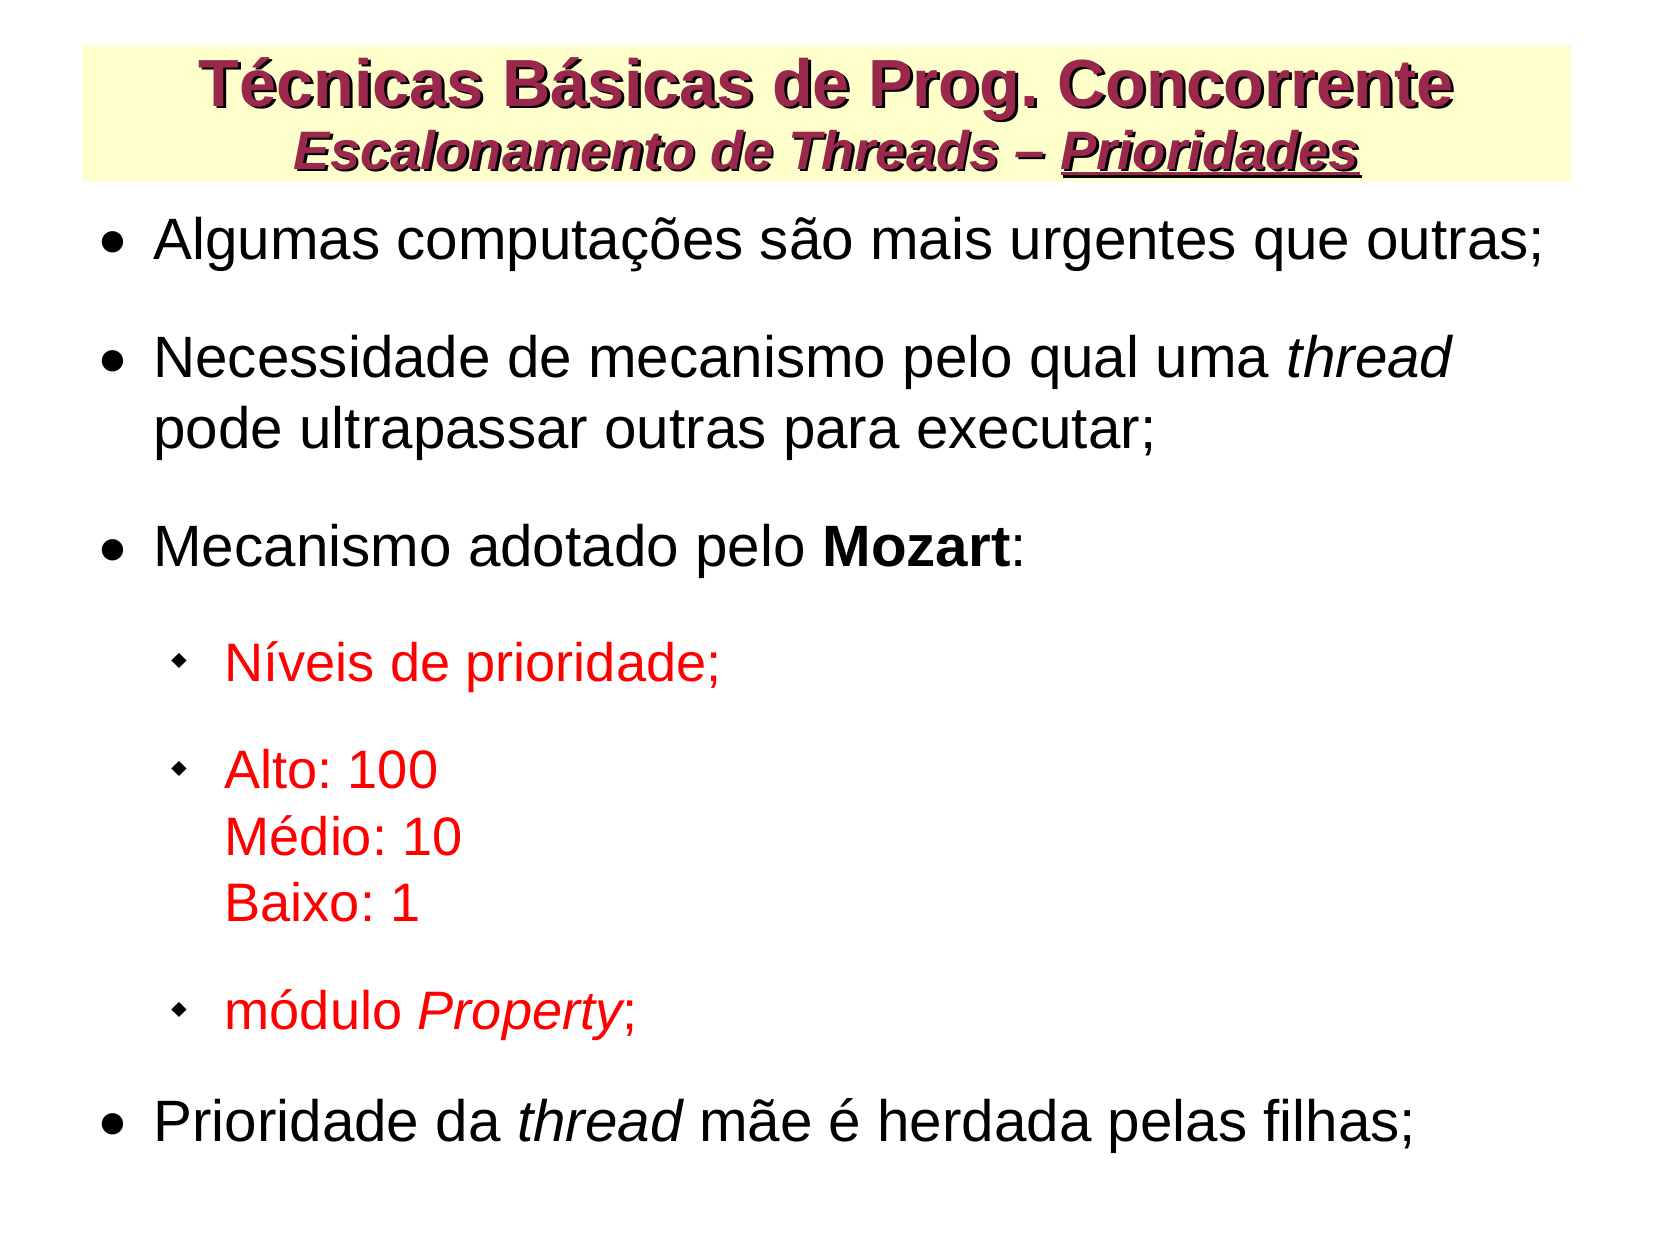

# Técnicas Básicas de Prog. Concorrente Escalonamento de Threads – Prioridades
Algumas computações são mais urgentes que outras;
Necessidade de mecanismo pelo qual uma thread pode ultrapassar outras para executar;
Mecanismo adotado pelo Mozart:
Níveis de prioridade;
Alto: 100
Médio: 10
Baixo: 1
módulo Property;
Prioridade da thread mãe é herdada pelas filhas;